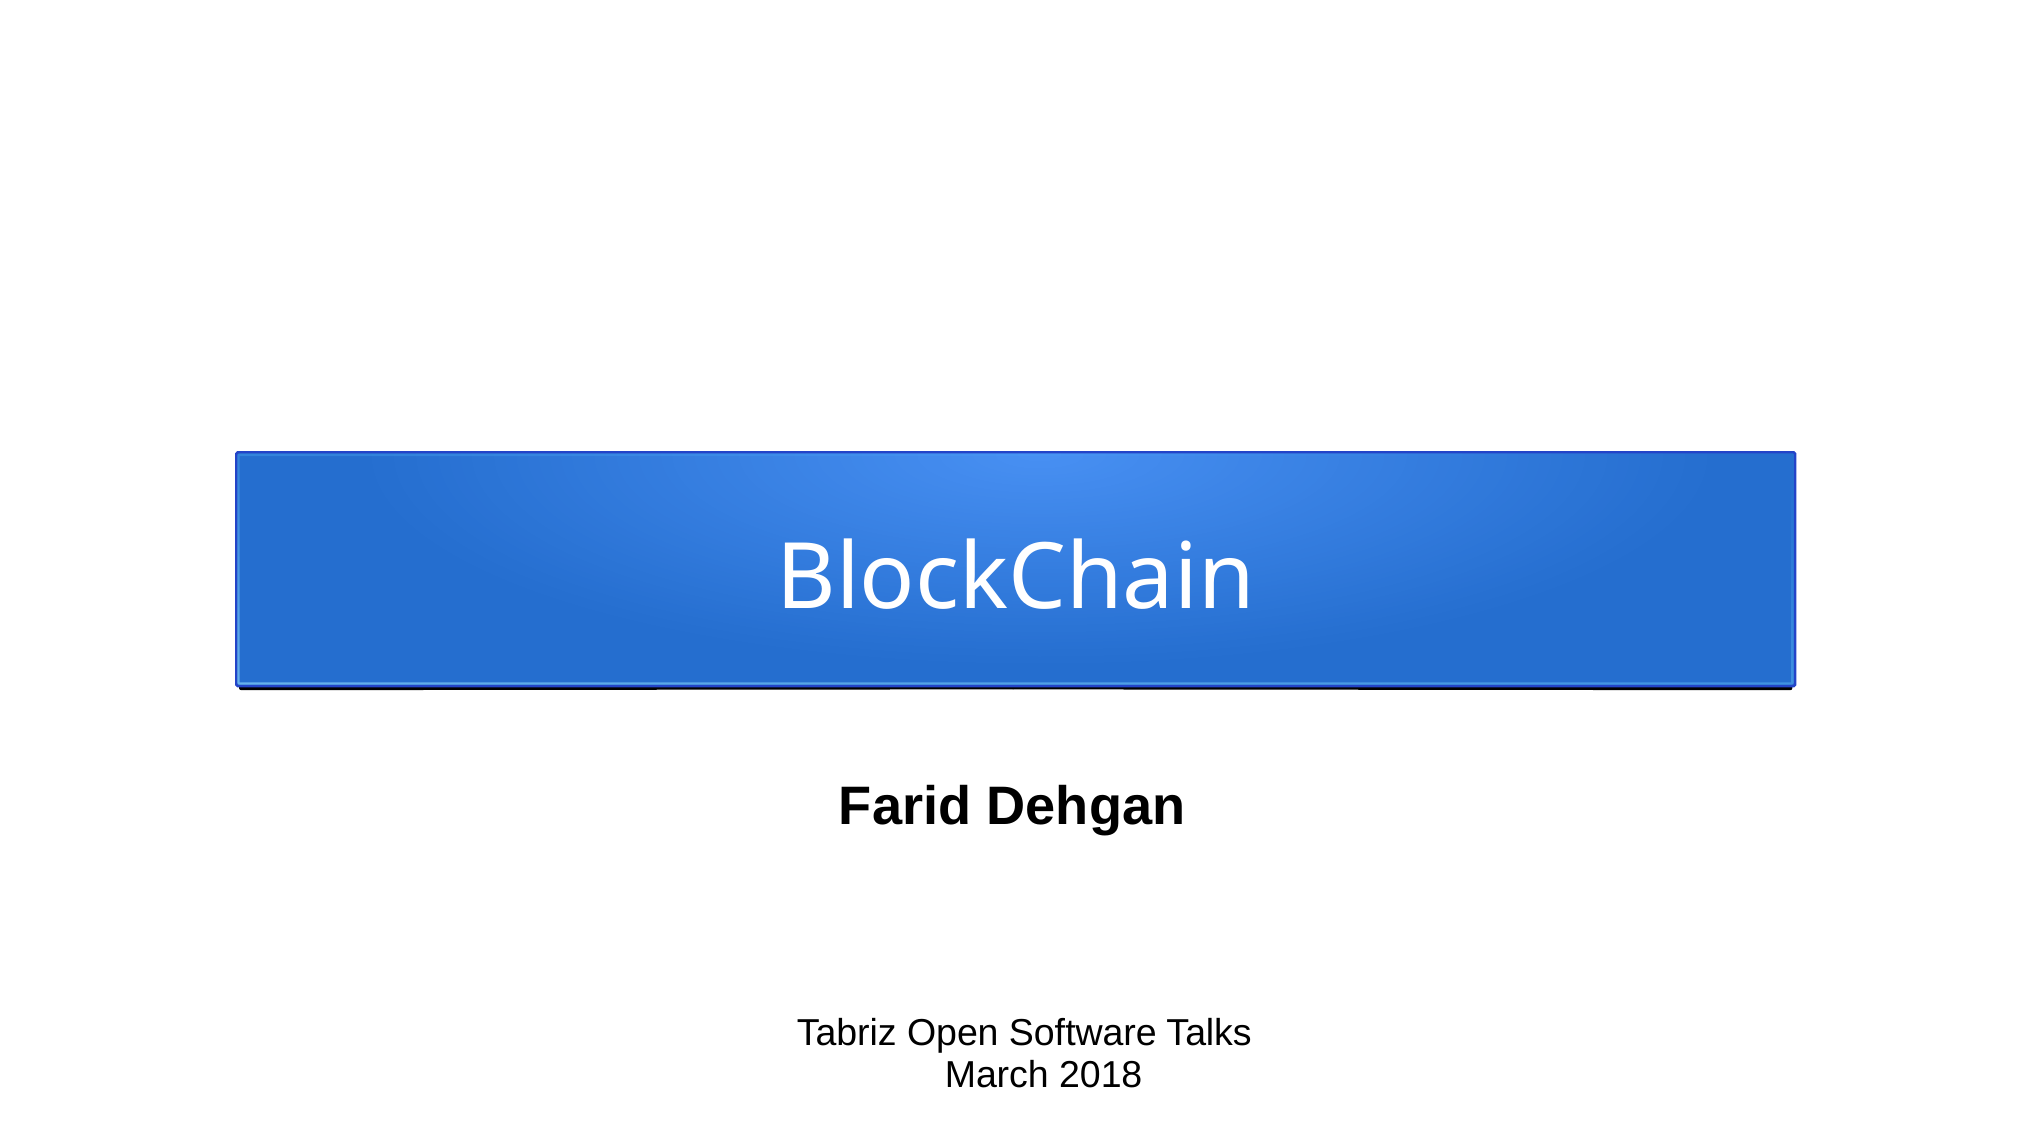

# ‌BlockChain
 Farid Dehgan
 Tabriz Open Software Talks
	 	March 2018